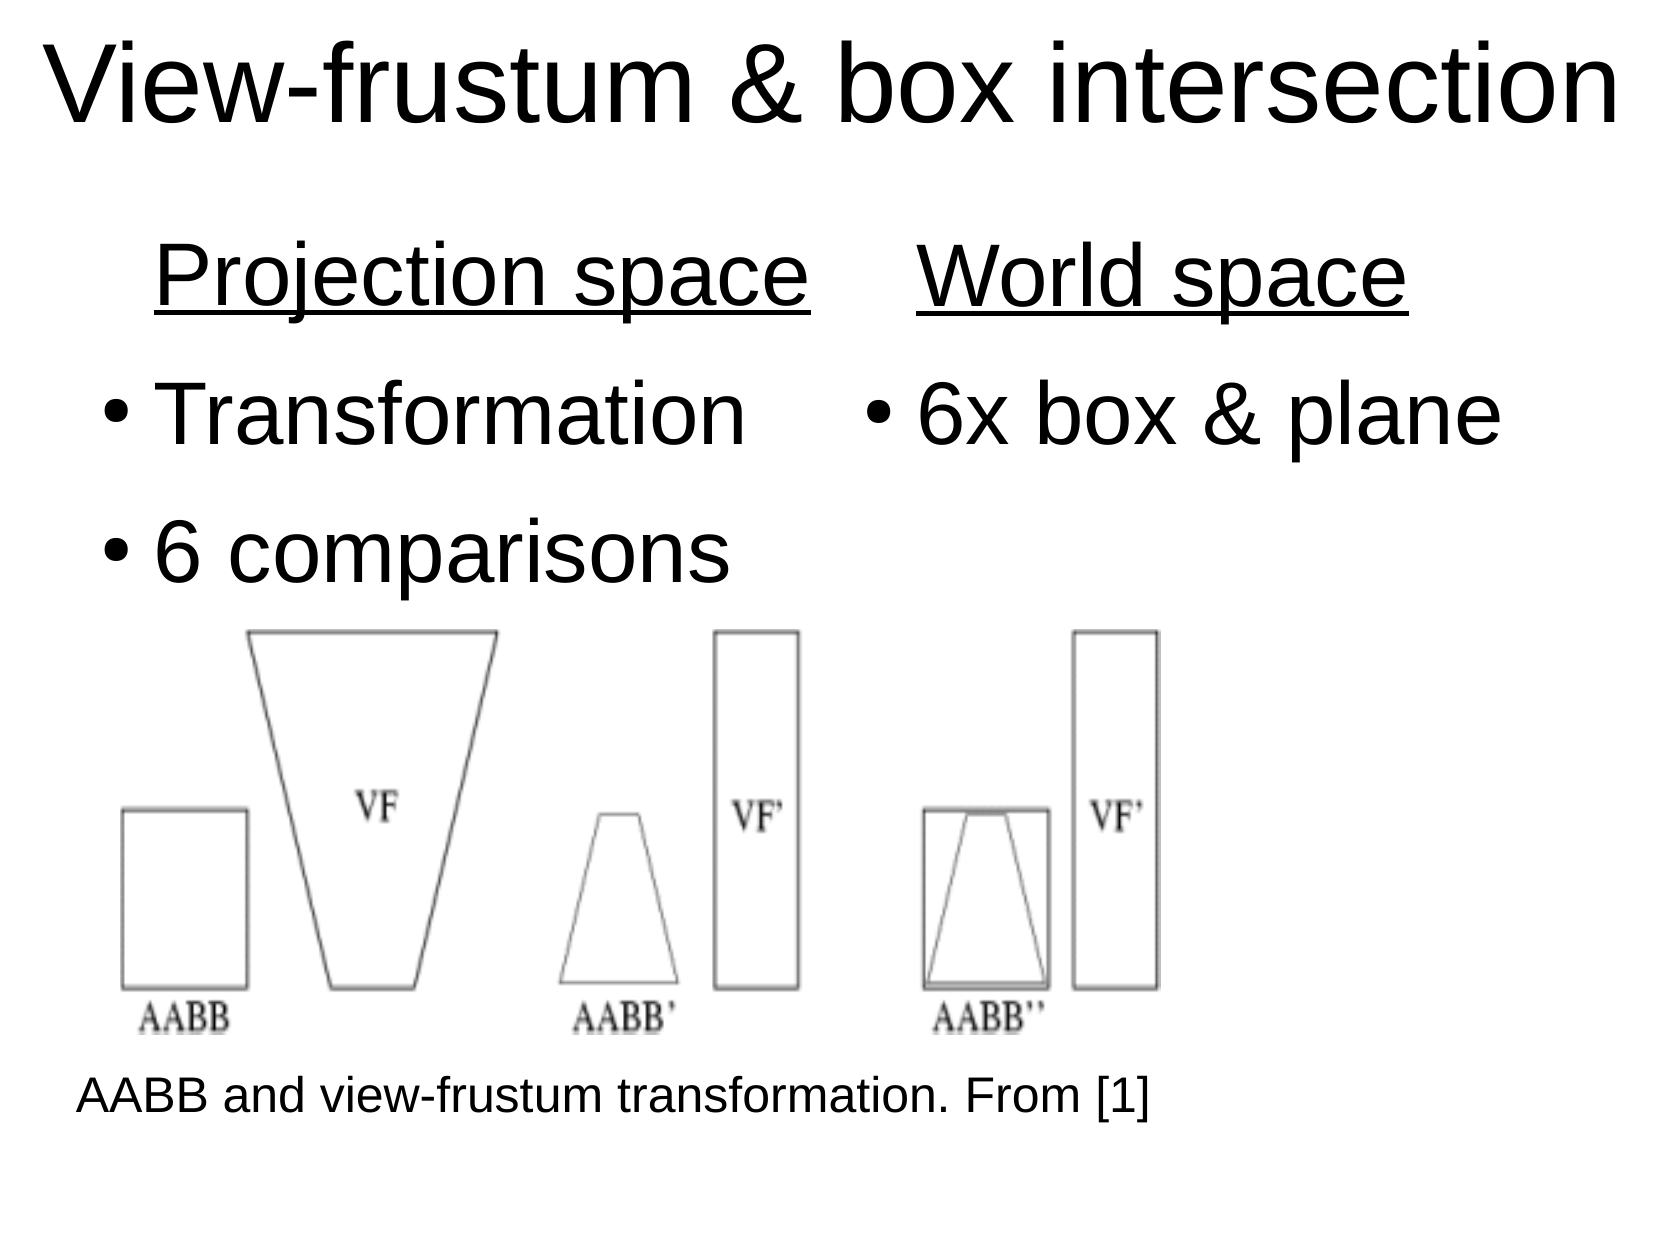

# View-frustum & box intersection
Projection space
Transformation
6 comparisons
World space
6x box & plane
AABB and view-frustum transformation. From [1]